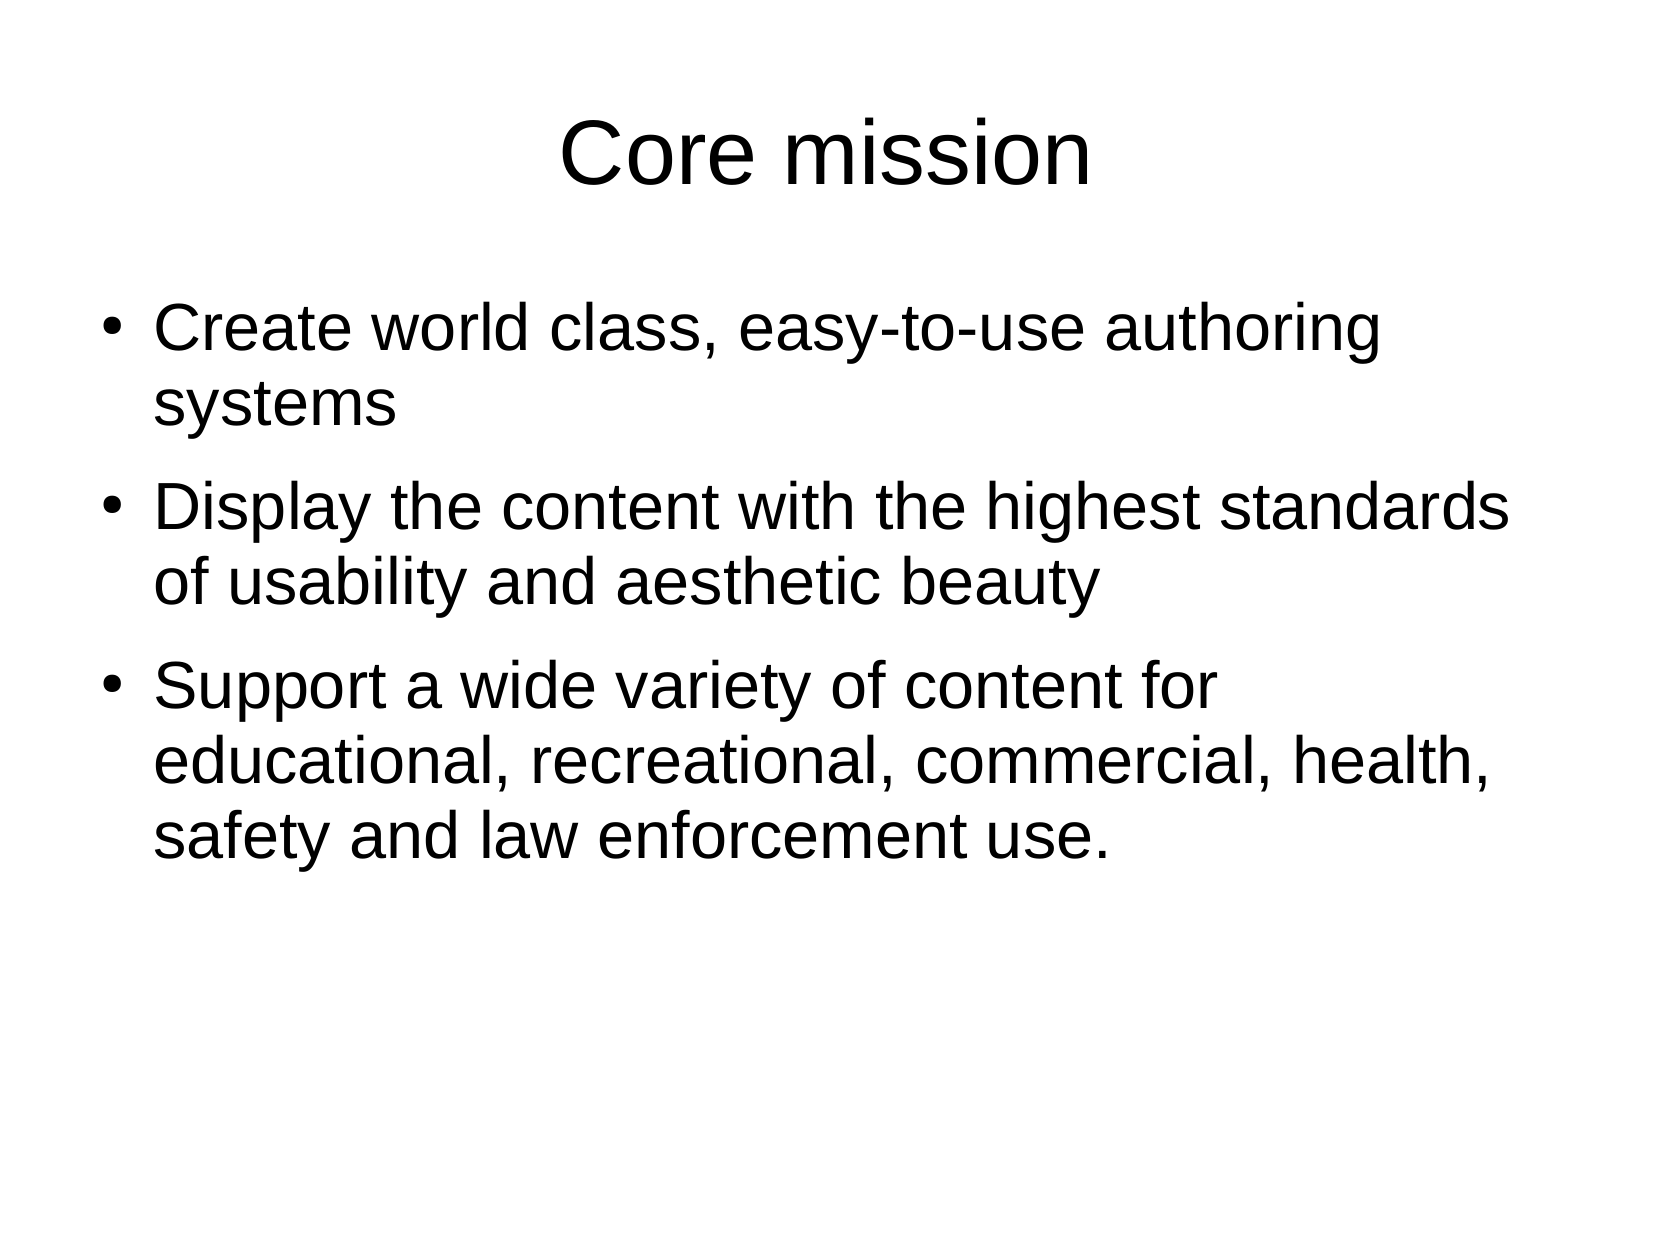

# Core mission
Create world class, easy-to-use authoring systems
Display the content with the highest standards of usability and aesthetic beauty
Support a wide variety of content for educational, recreational, commercial, health, safety and law enforcement use.